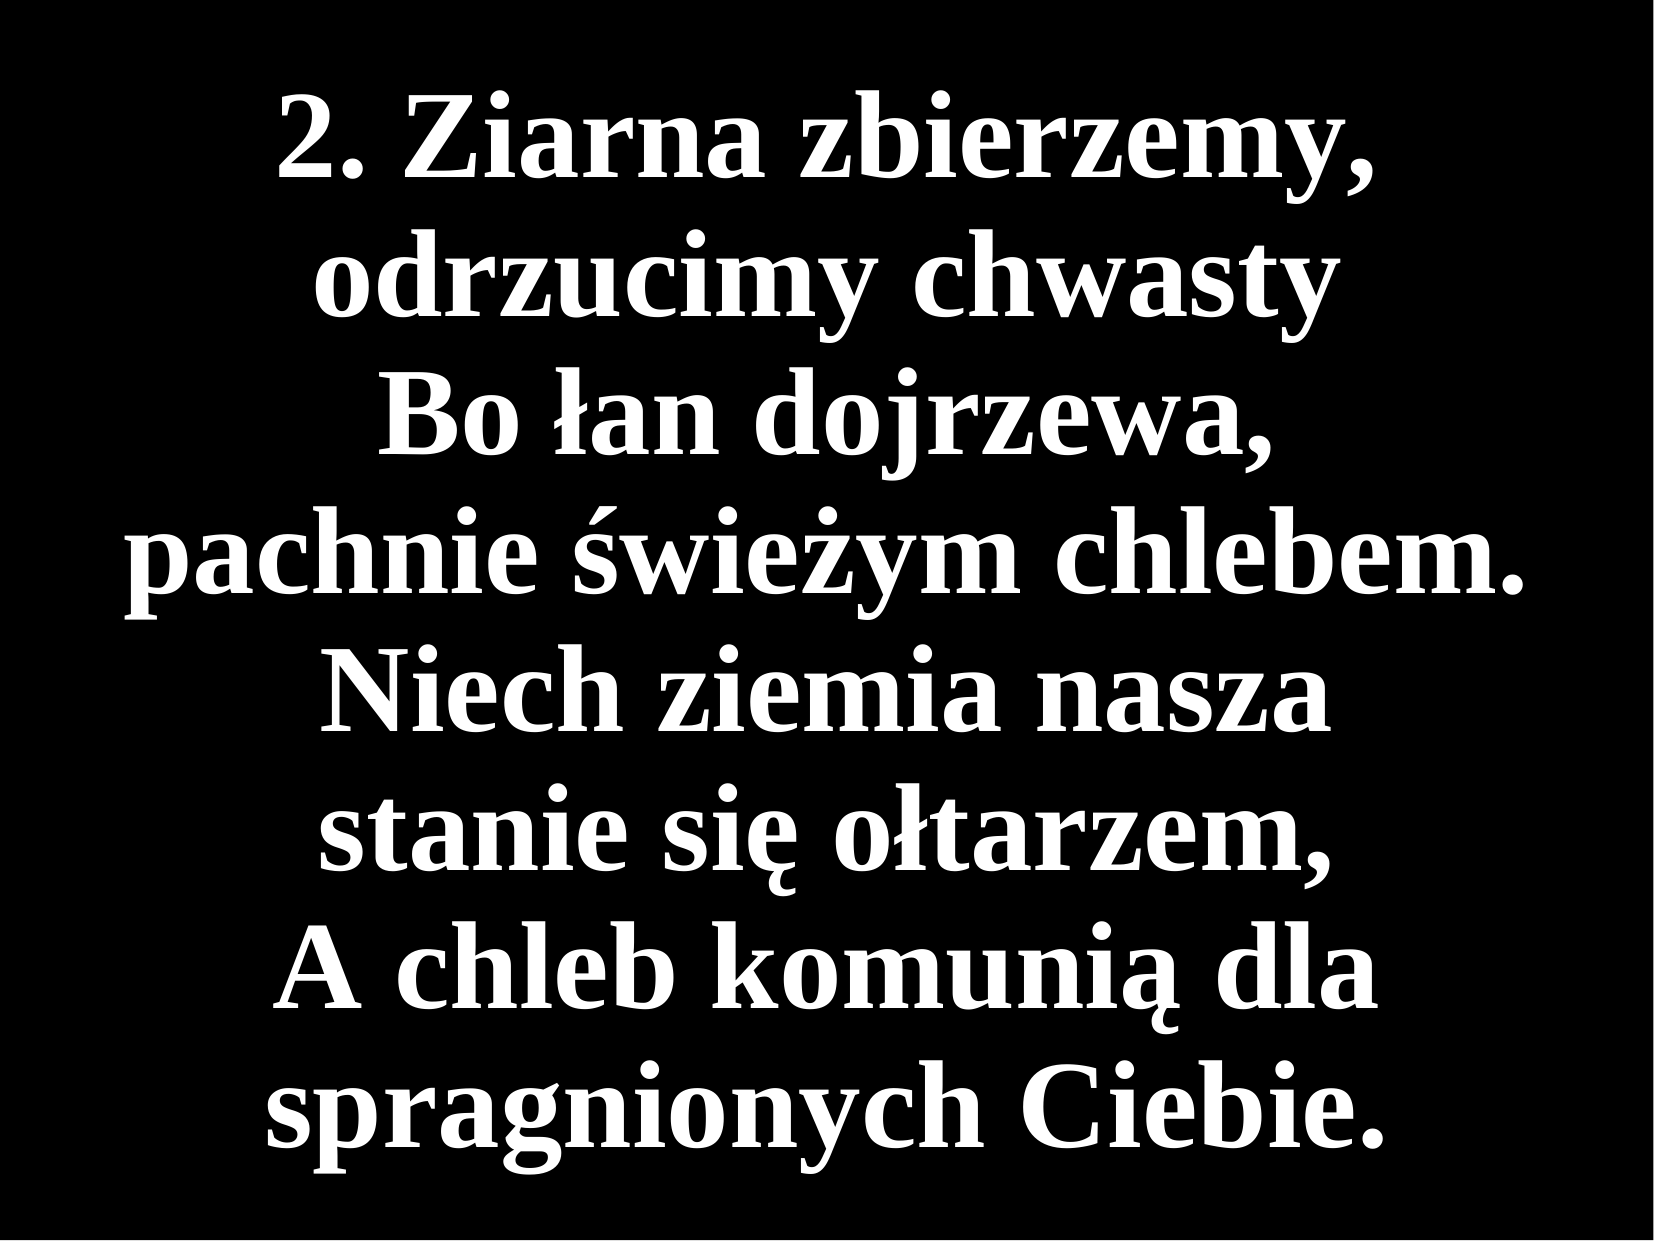

# 2. Ziarna zbierzemy, odrzucimy chwasty Bo łan dojrzewa, pachnie świeżym chlebem. Niech ziemia nasza stanie się ołtarzem, A chleb komunią dla spragnionych Ciebie.